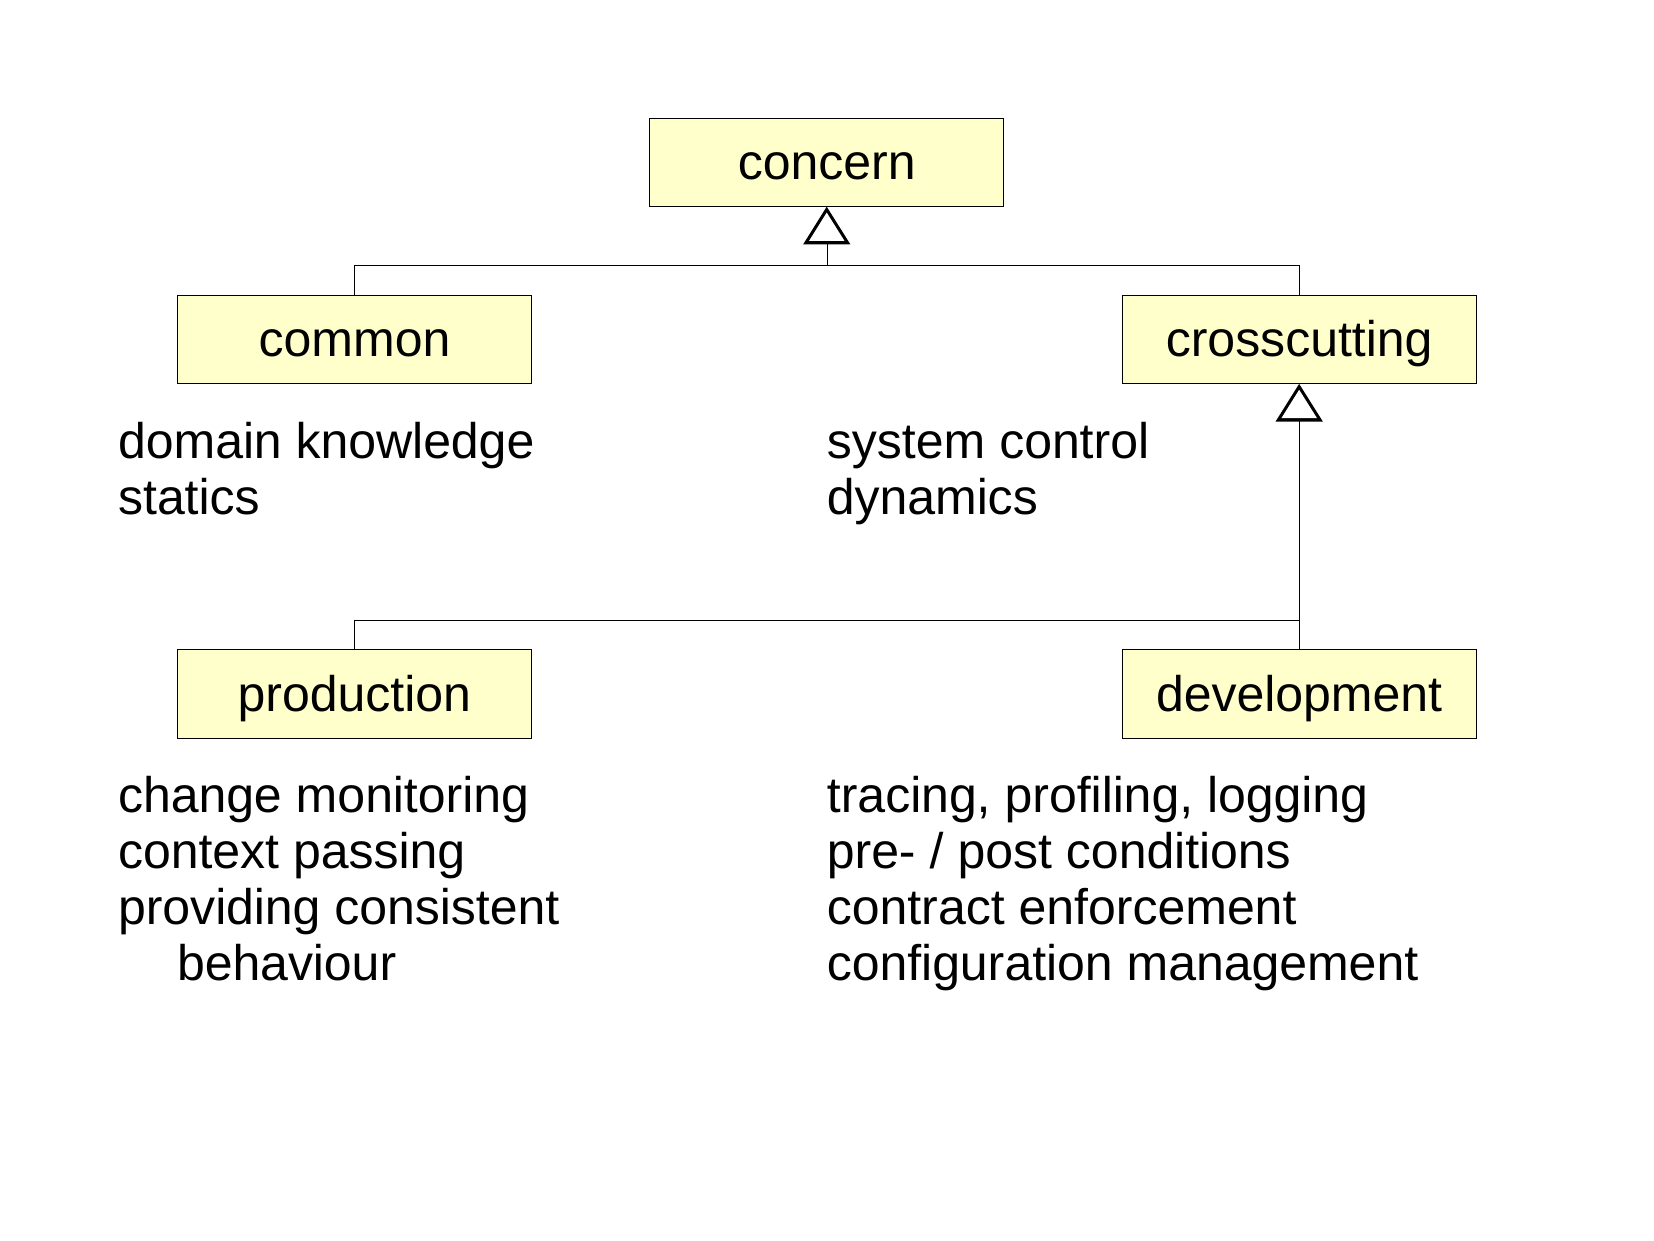

concern
common
crosscutting
production
development
domain knowledge
statics
system control
dynamics
change monitoring
context passing
providing consistent behaviour
tracing, profiling, logging
pre- / post conditions
contract enforcement
configuration management